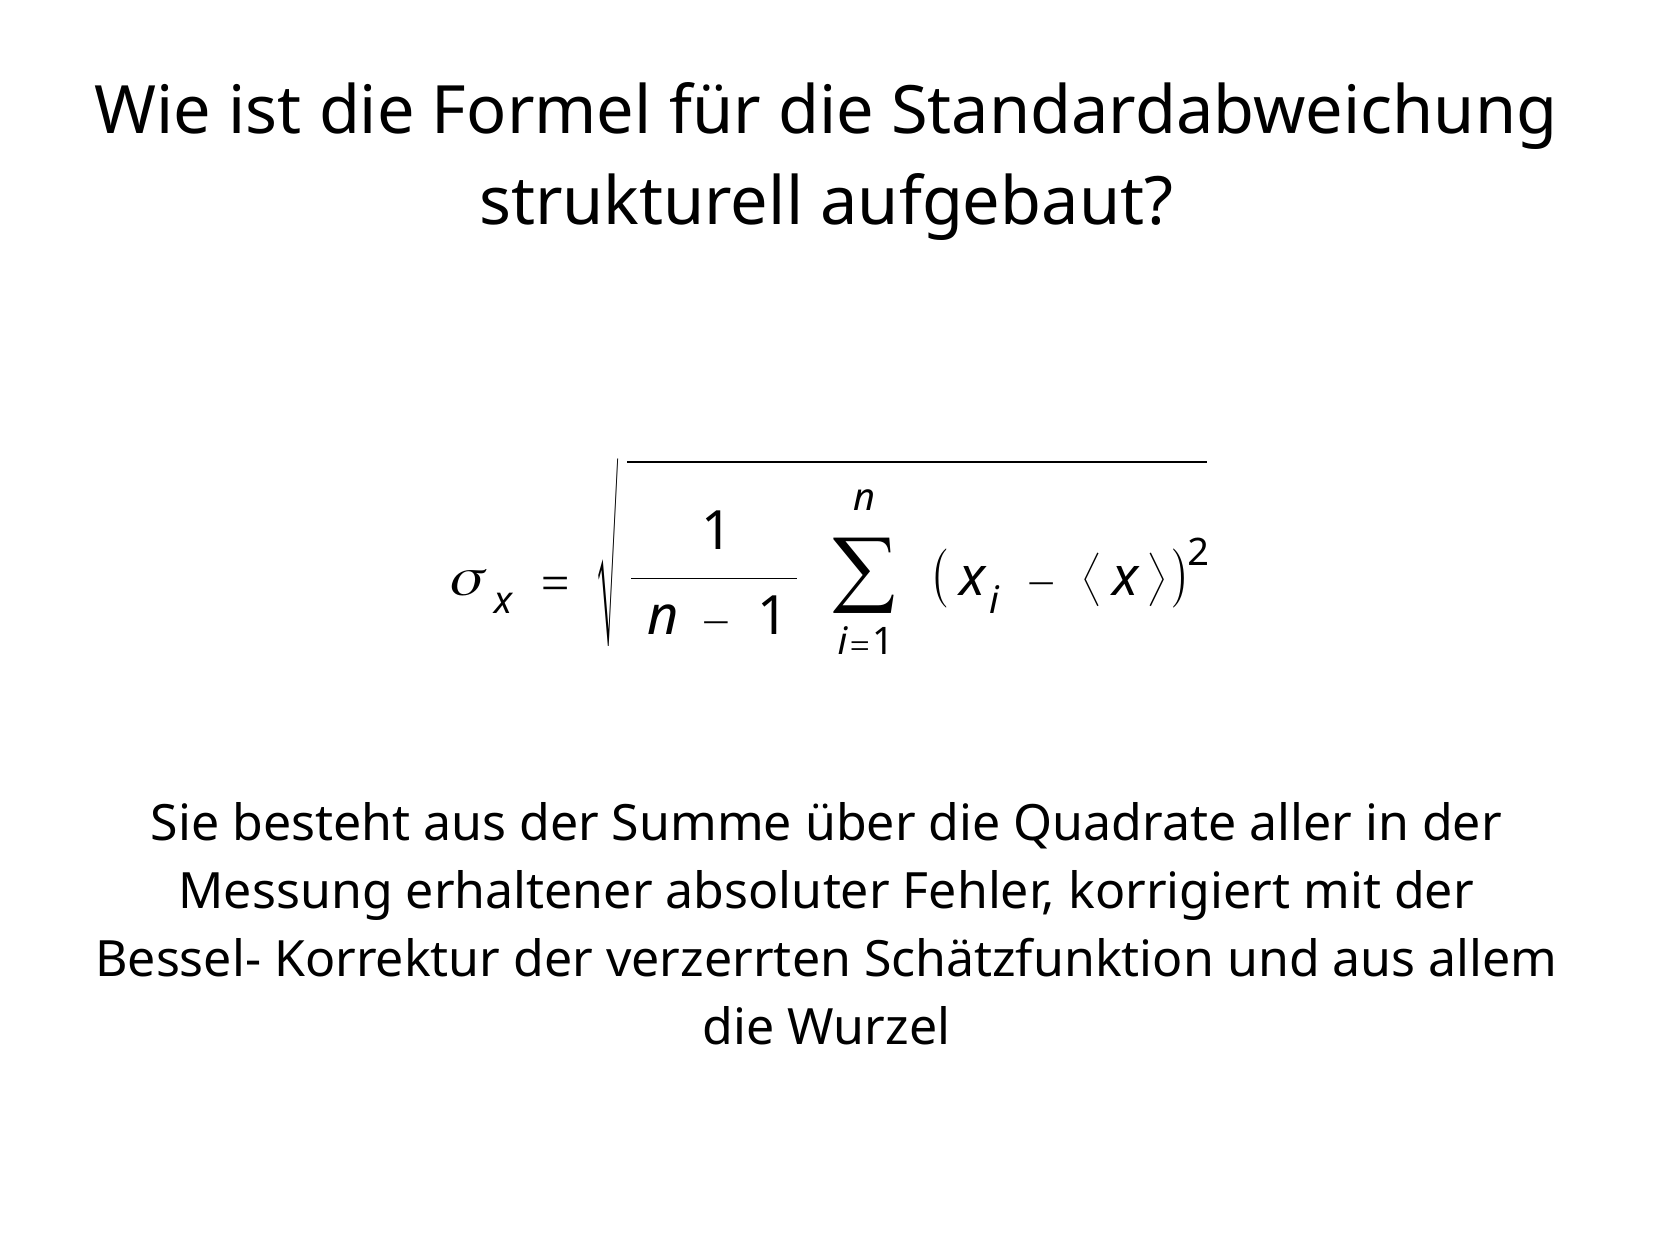

# Wie ist die Formel für die Standardabweichung strukturell aufgebaut?
Sie besteht aus der Summe über die Quadrate aller in der Messung erhaltener absoluter Fehler, korrigiert mit der Bessel‑ Korrektur der verzerrten Schätzfunktion und aus allem die Wurzel